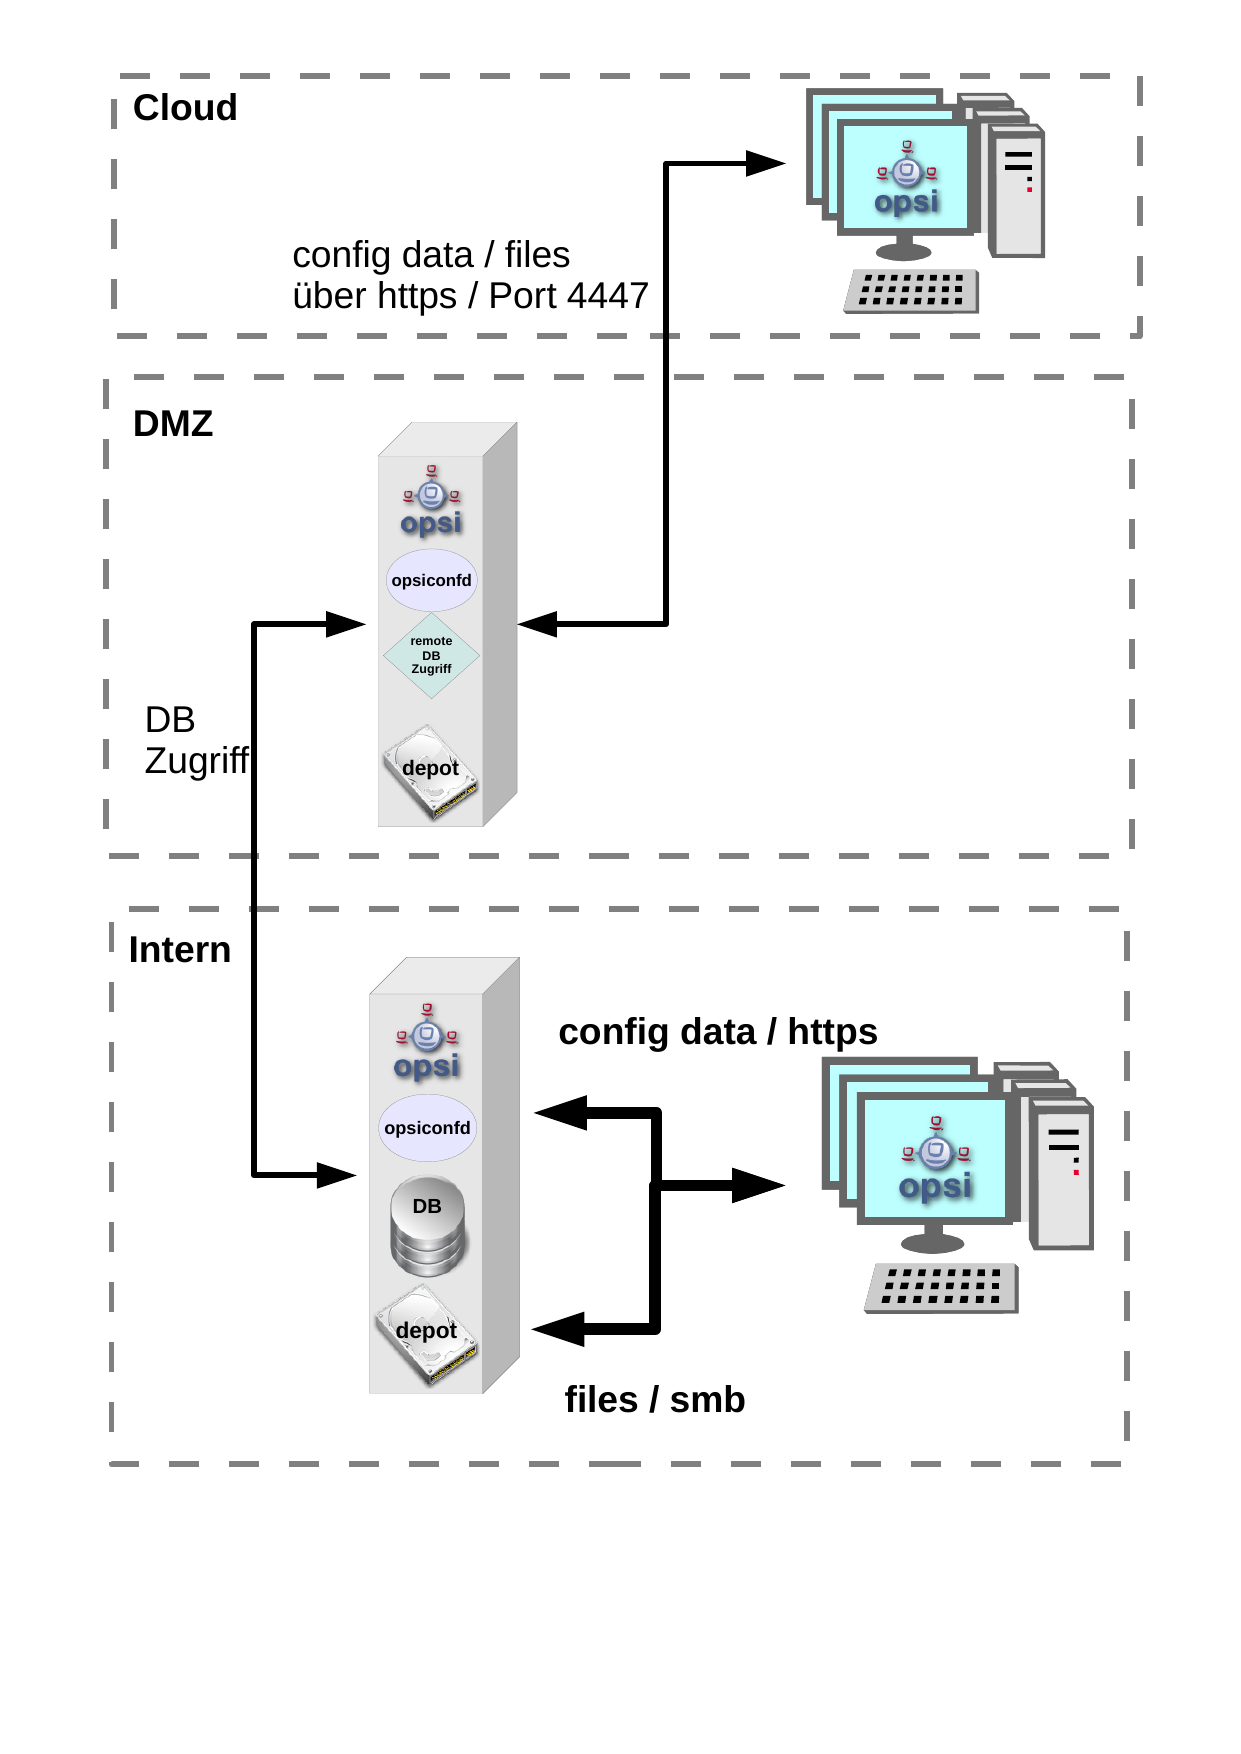

Cloud
config data / files
über https / Port 4447
DMZ
DB
Zugriff
Intern
config data / https
files / smb